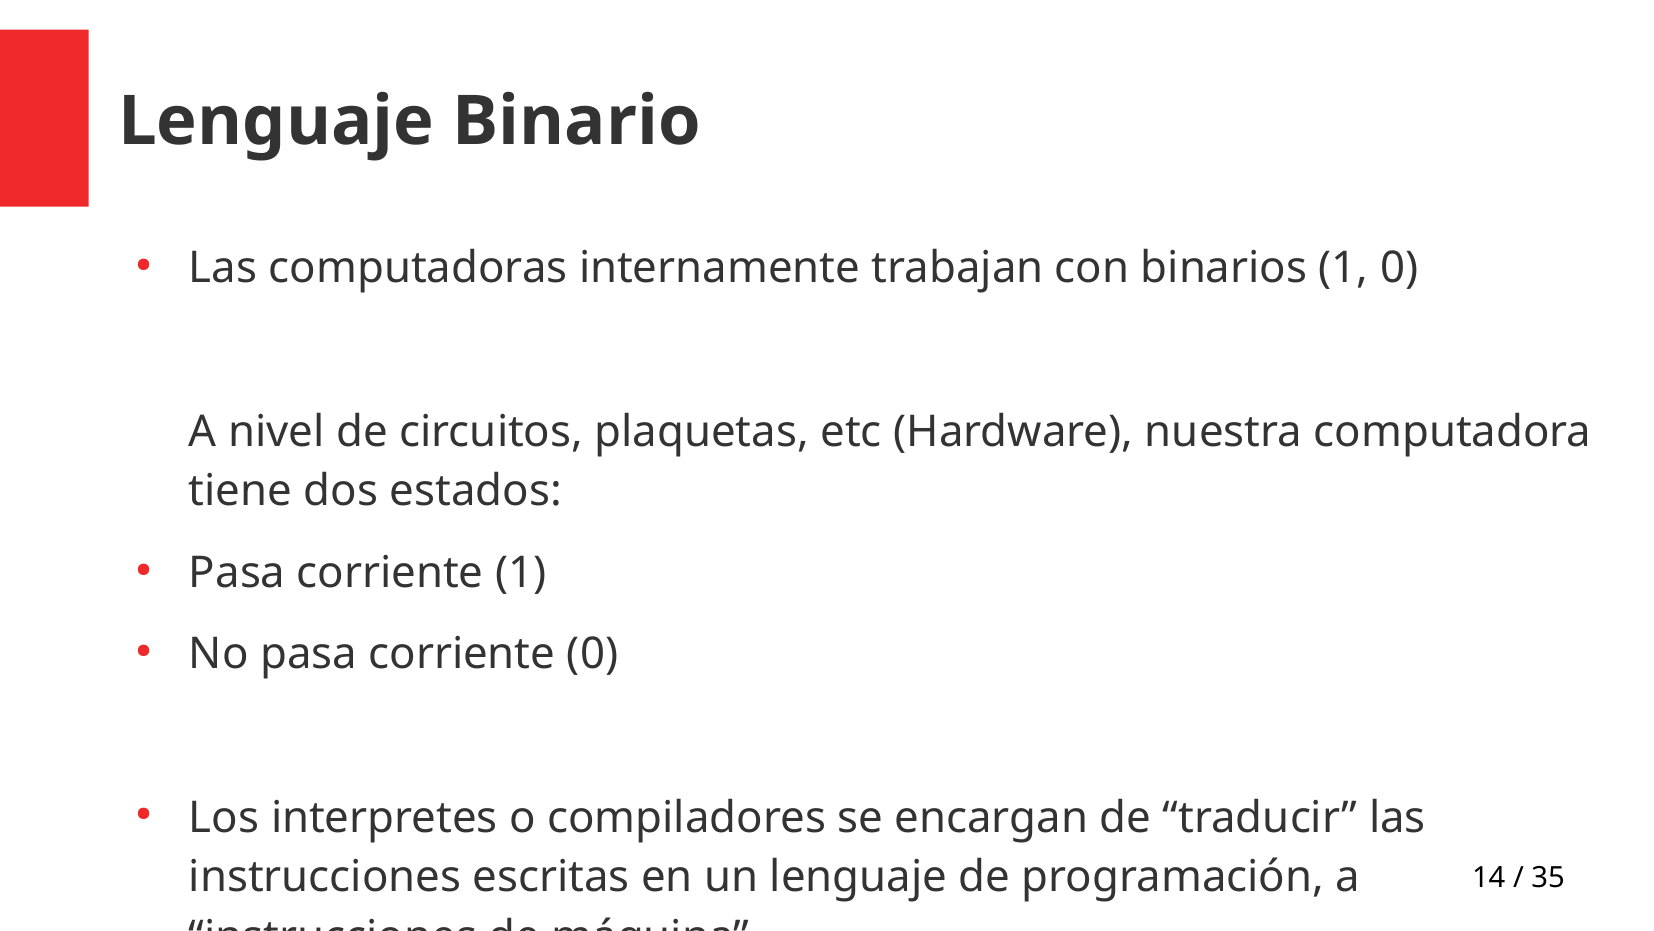

# Lenguaje Binario
Las computadoras internamente trabajan con binarios (1, 0)
A nivel de circuitos, plaquetas, etc (Hardware), nuestra computadora tiene dos estados:
Pasa corriente (1)
No pasa corriente (0)
Los interpretes o compiladores se encargan de “traducir” las instrucciones escritas en un lenguaje de programación, a “instrucciones de máquina”
14